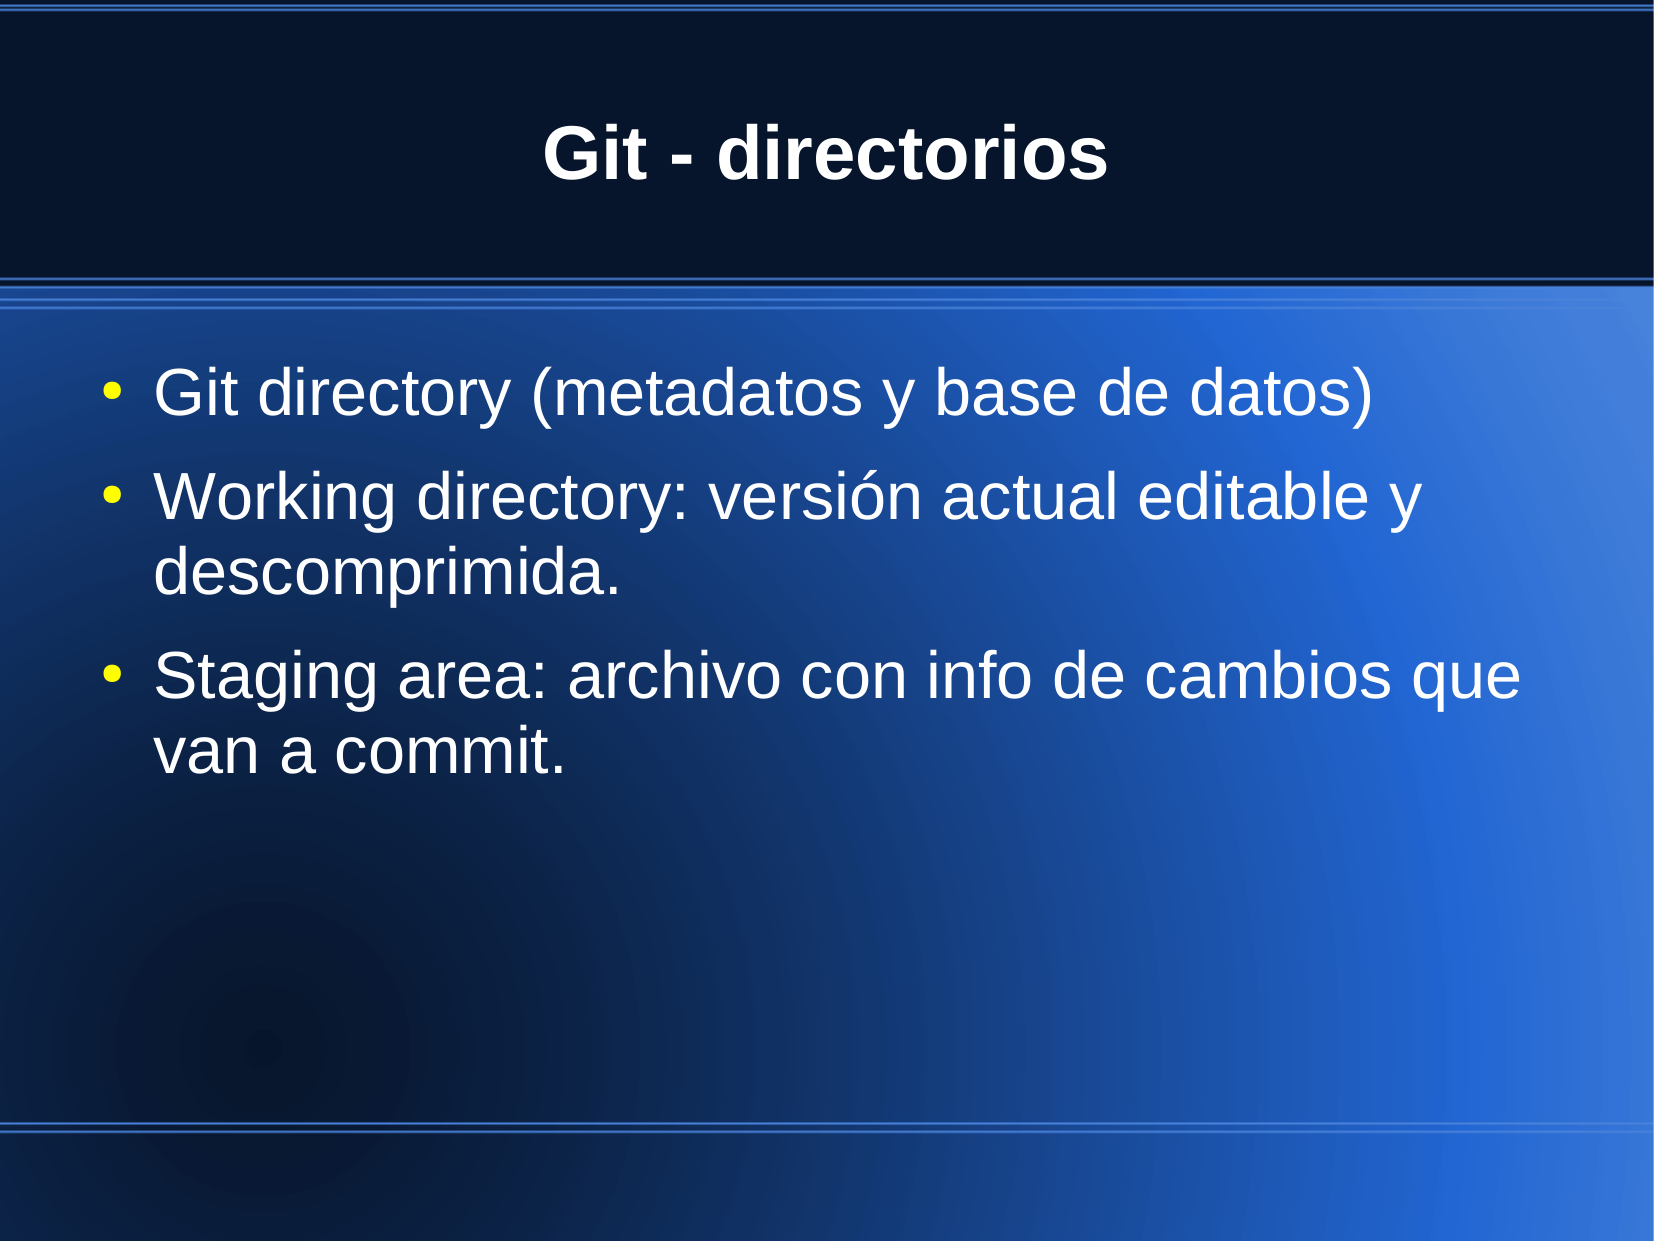

# Git - directorios
Git directory (metadatos y base de datos)
Working directory: versión actual editable y descomprimida.
Staging area: archivo con info de cambios que van a commit.